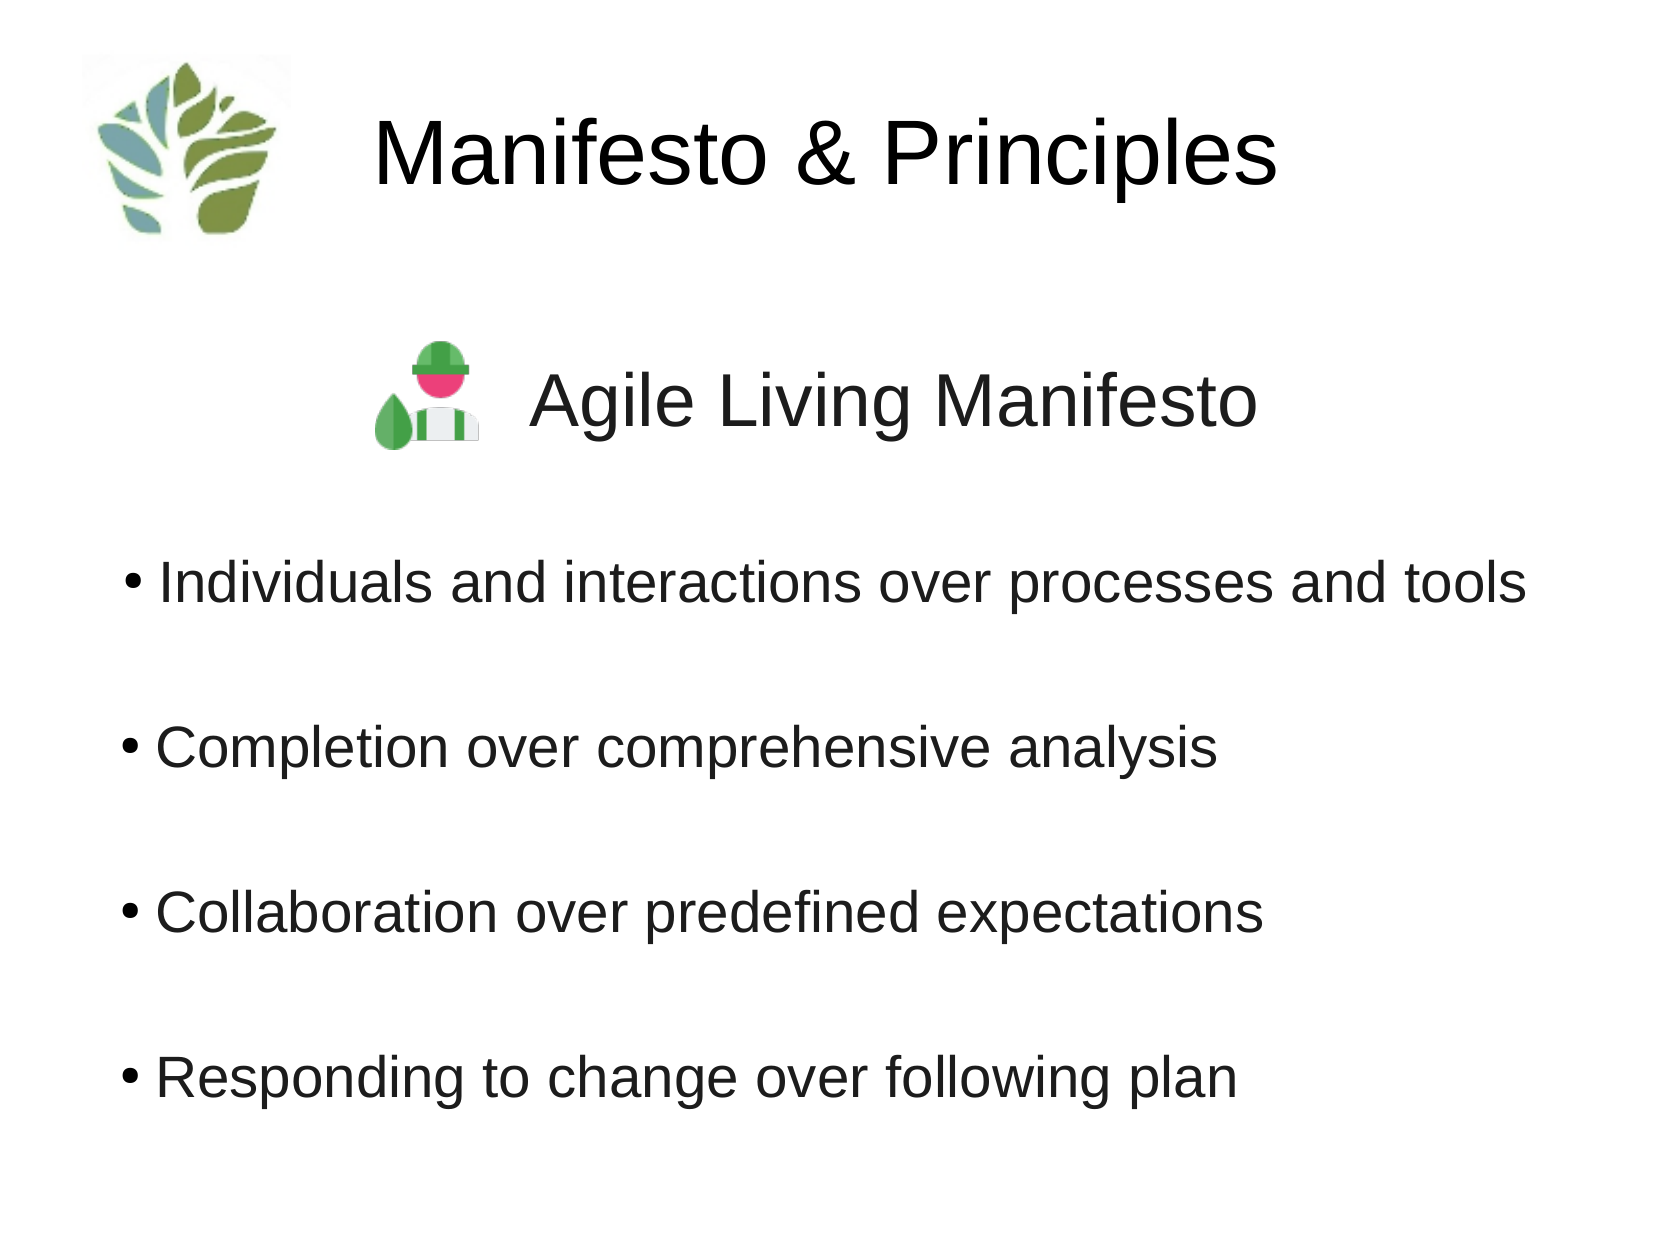

# Manifesto & Principles
Agile Living Manifesto
Individuals and interactions over processes and tools
Completion over comprehensive analysis
Collaboration over predefined expectations
Responding to change over following plan